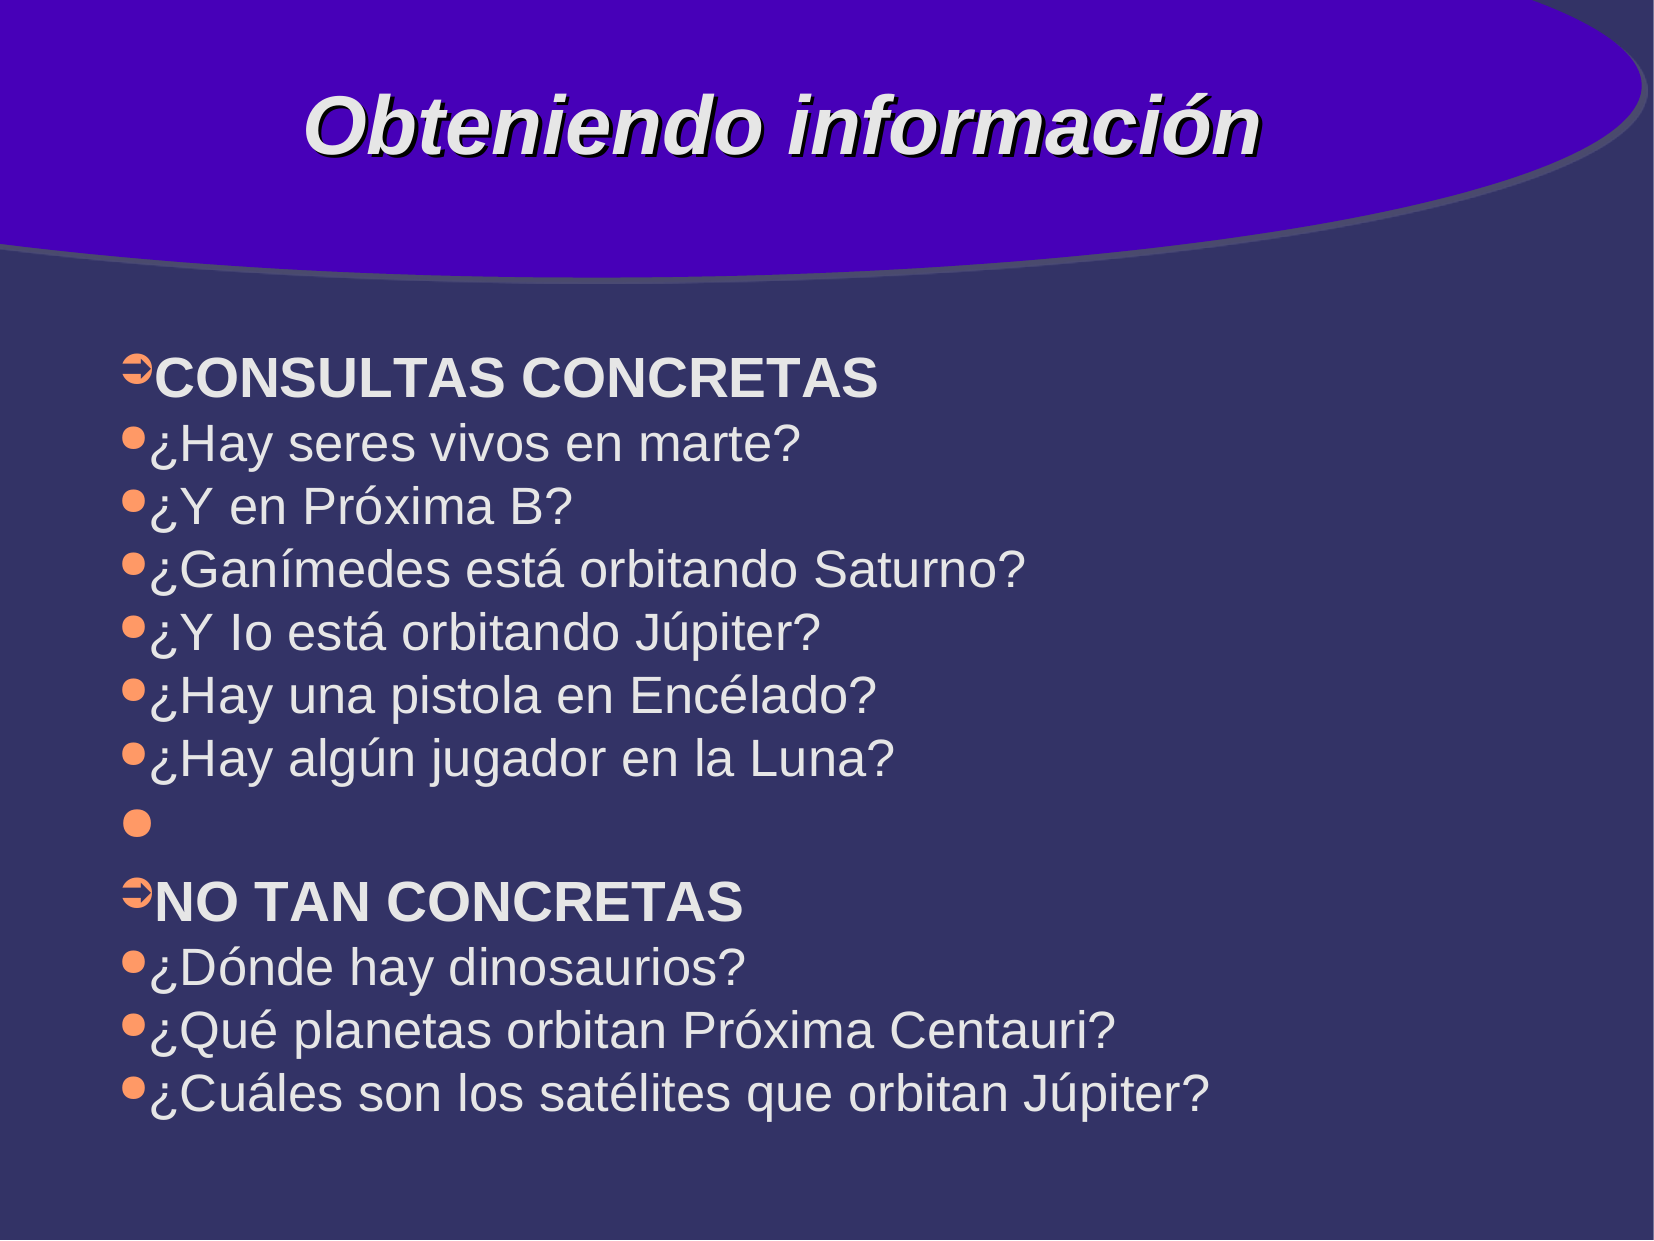

# Obteniendo información
CONSULTAS CONCRETAS
¿Hay seres vivos en marte?
¿Y en Próxima B?
¿Ganímedes está orbitando Saturno?
¿Y Io está orbitando Júpiter?
¿Hay una pistola en Encélado?
¿Hay algún jugador en la Luna?
NO TAN CONCRETAS
¿Dónde hay dinosaurios?
¿Qué planetas orbitan Próxima Centauri?
¿Cuáles son los satélites que orbitan Júpiter?